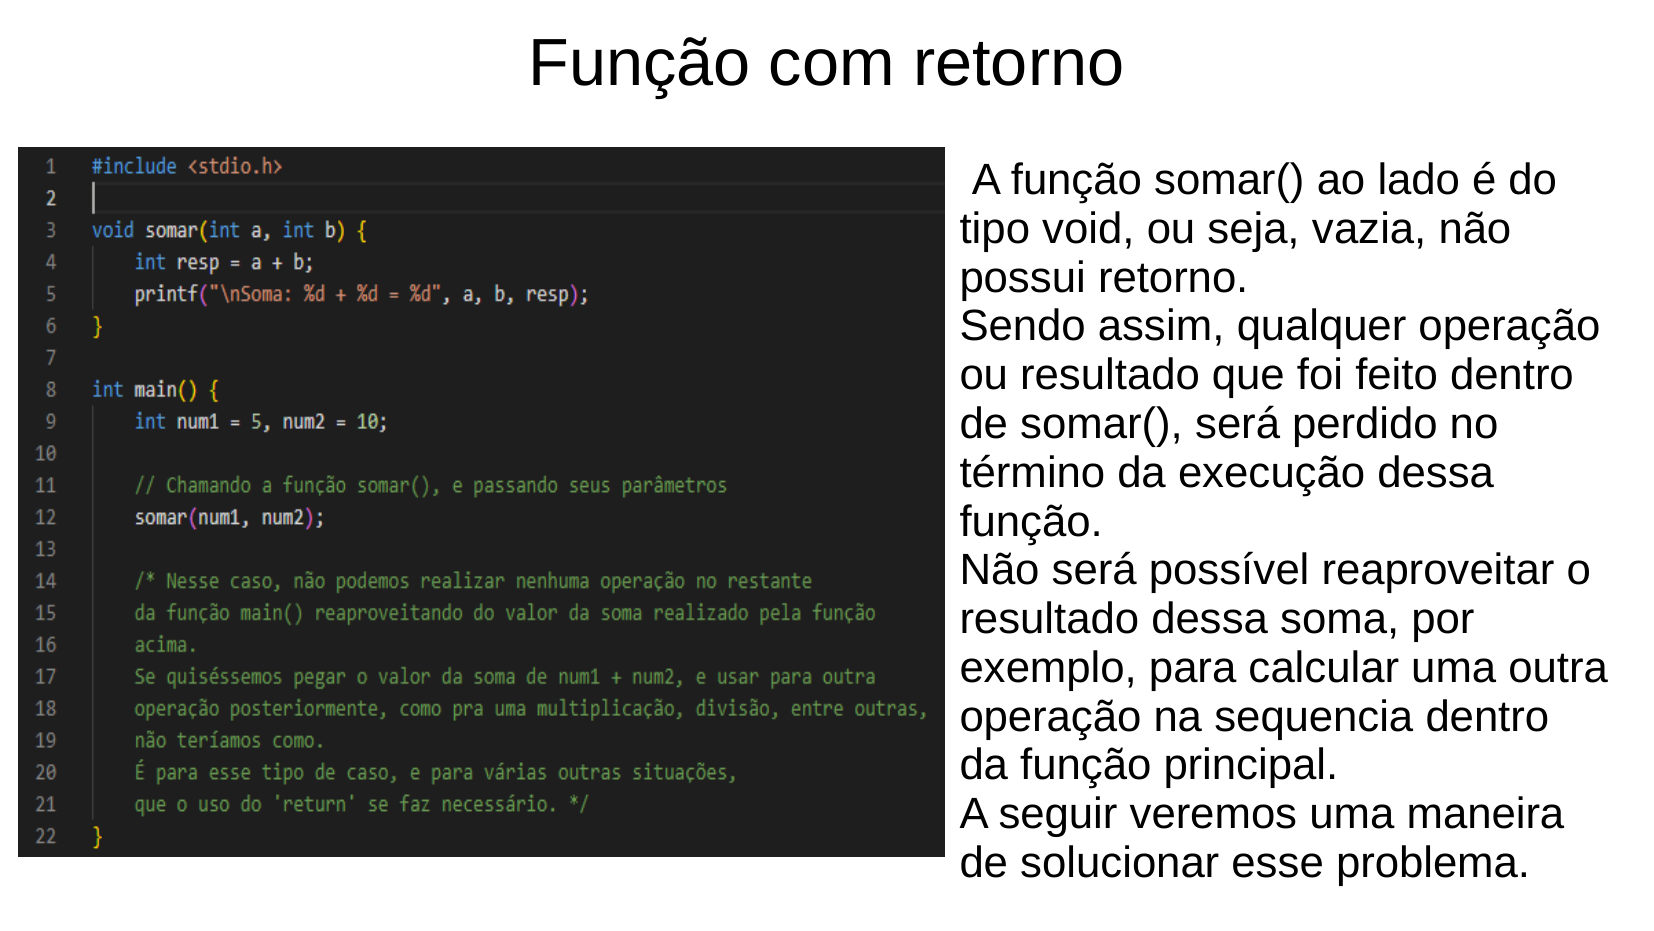

# Função com retorno
 A função somar() ao lado é do tipo void, ou seja, vazia, não possui retorno.
Sendo assim, qualquer operação ou resultado que foi feito dentro de somar(), será perdido no término da execução dessa função.
Não será possível reaproveitar o resultado dessa soma, por exemplo, para calcular uma outra operação na sequencia dentro da função principal.
A seguir veremos uma maneira de solucionar esse problema.